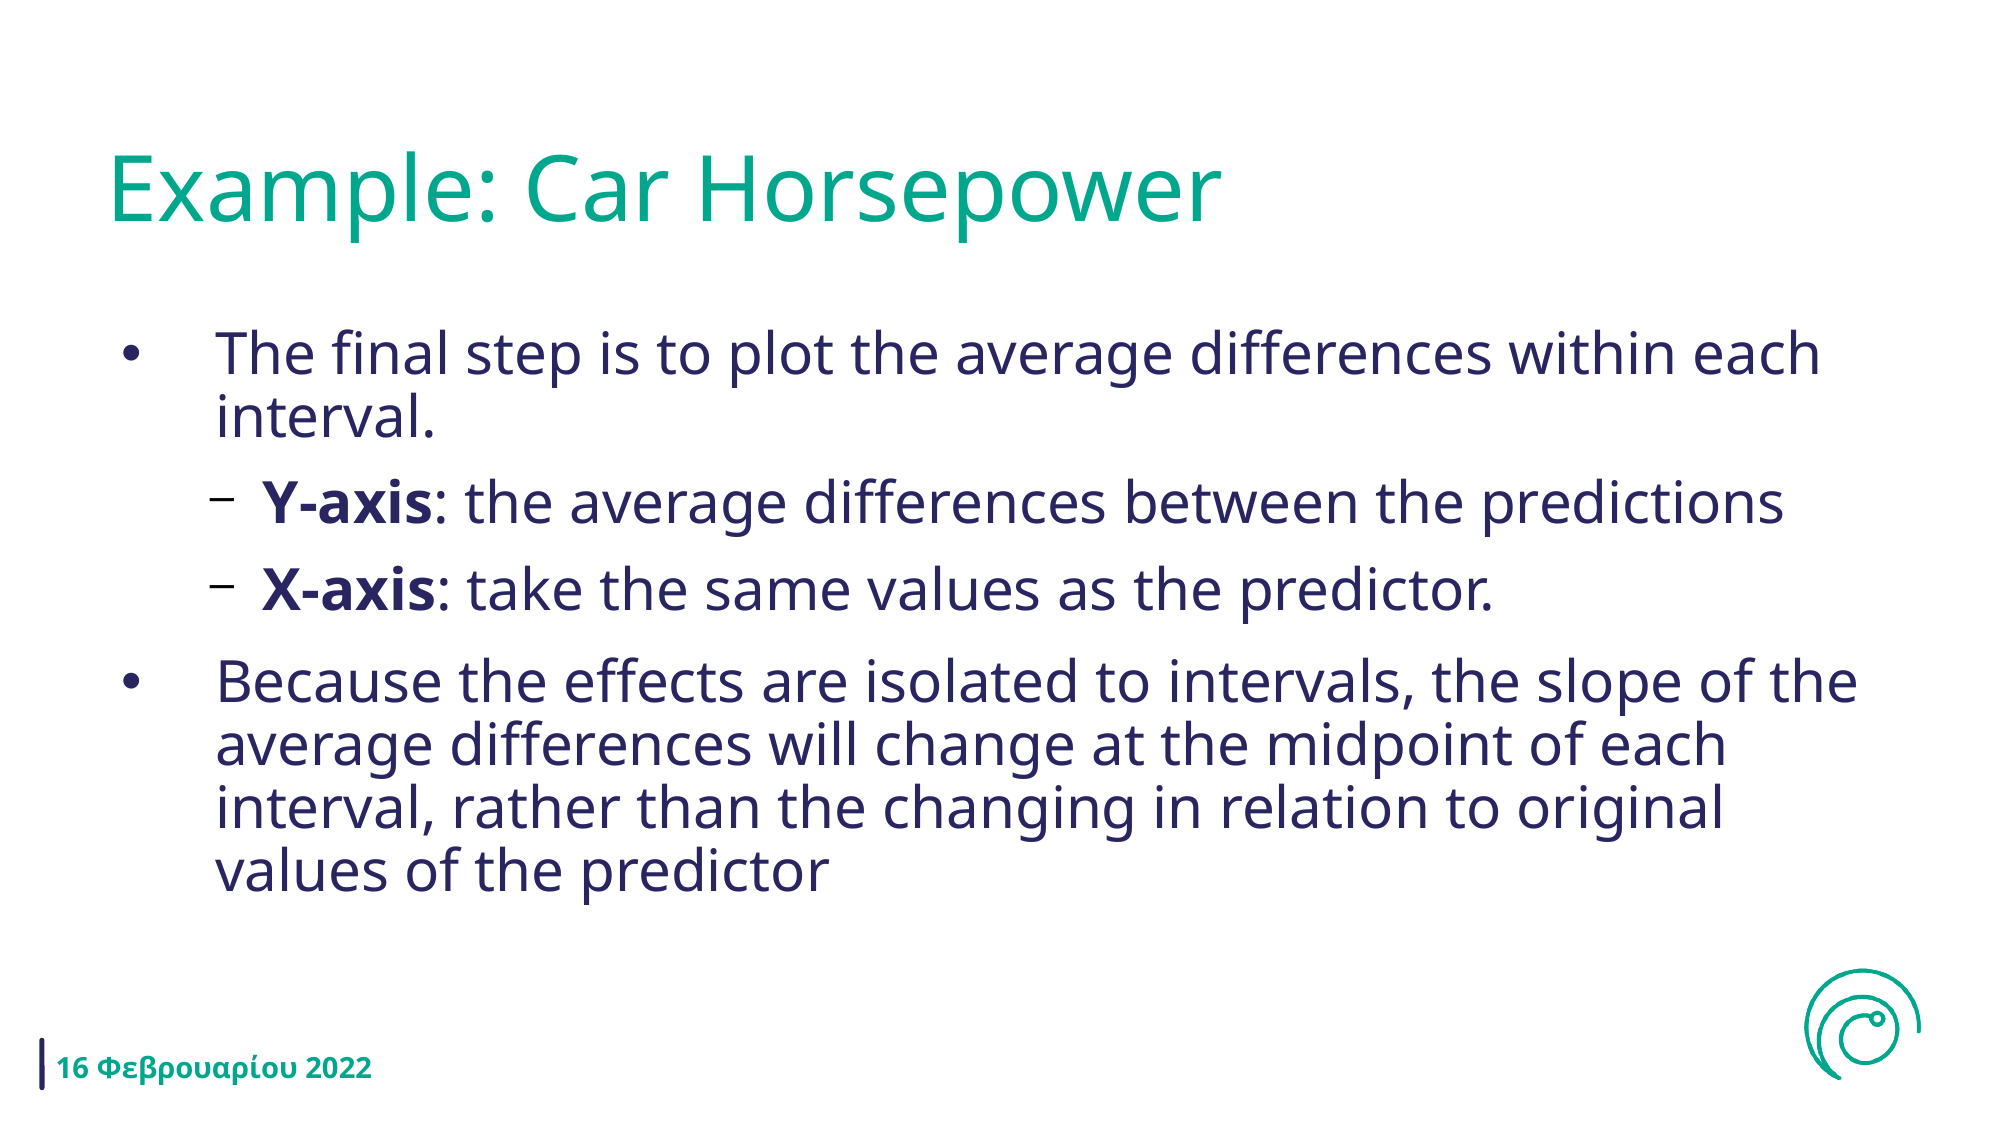

# Example: Car Horsepower
The final step is to plot the average differences within each interval.
Y-axis: the average differences between the predictions
X-axis: take the same values as the predictor.
Because the effects are isolated to intervals, the slope of the average differences will change at the midpoint of each interval, rather than the changing in relation to original values of the predictor